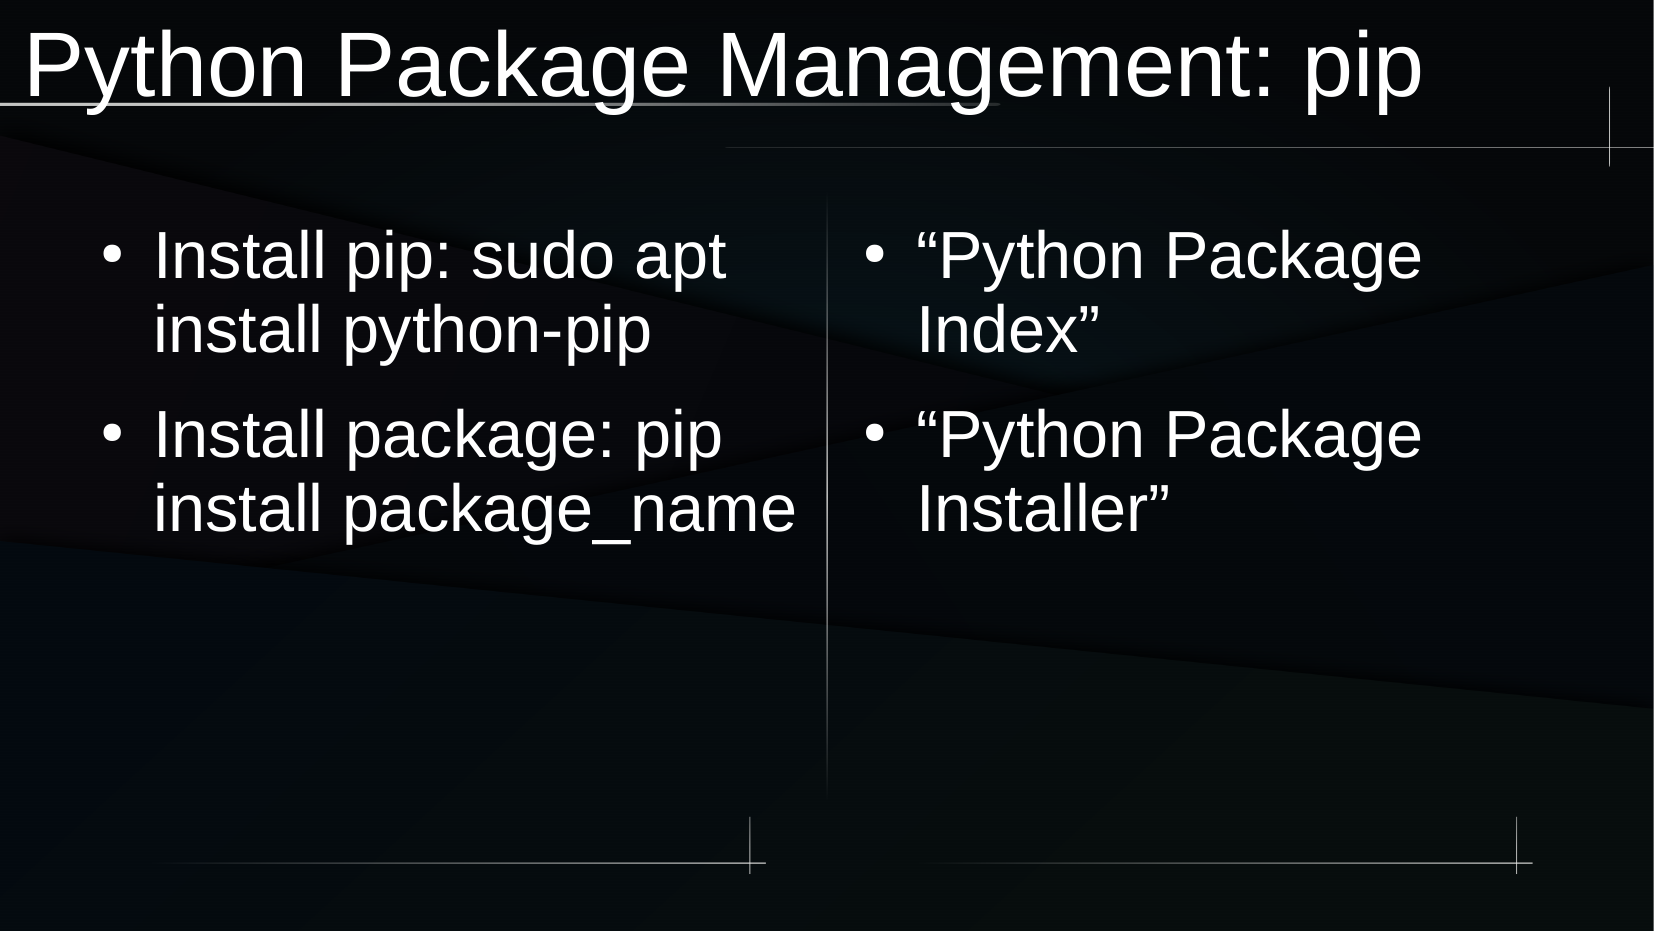

# Python Package Management: pip
Install pip: sudo apt install python-pip
Install package: pip install package_name
“Python Package Index”
“Python Package Installer”